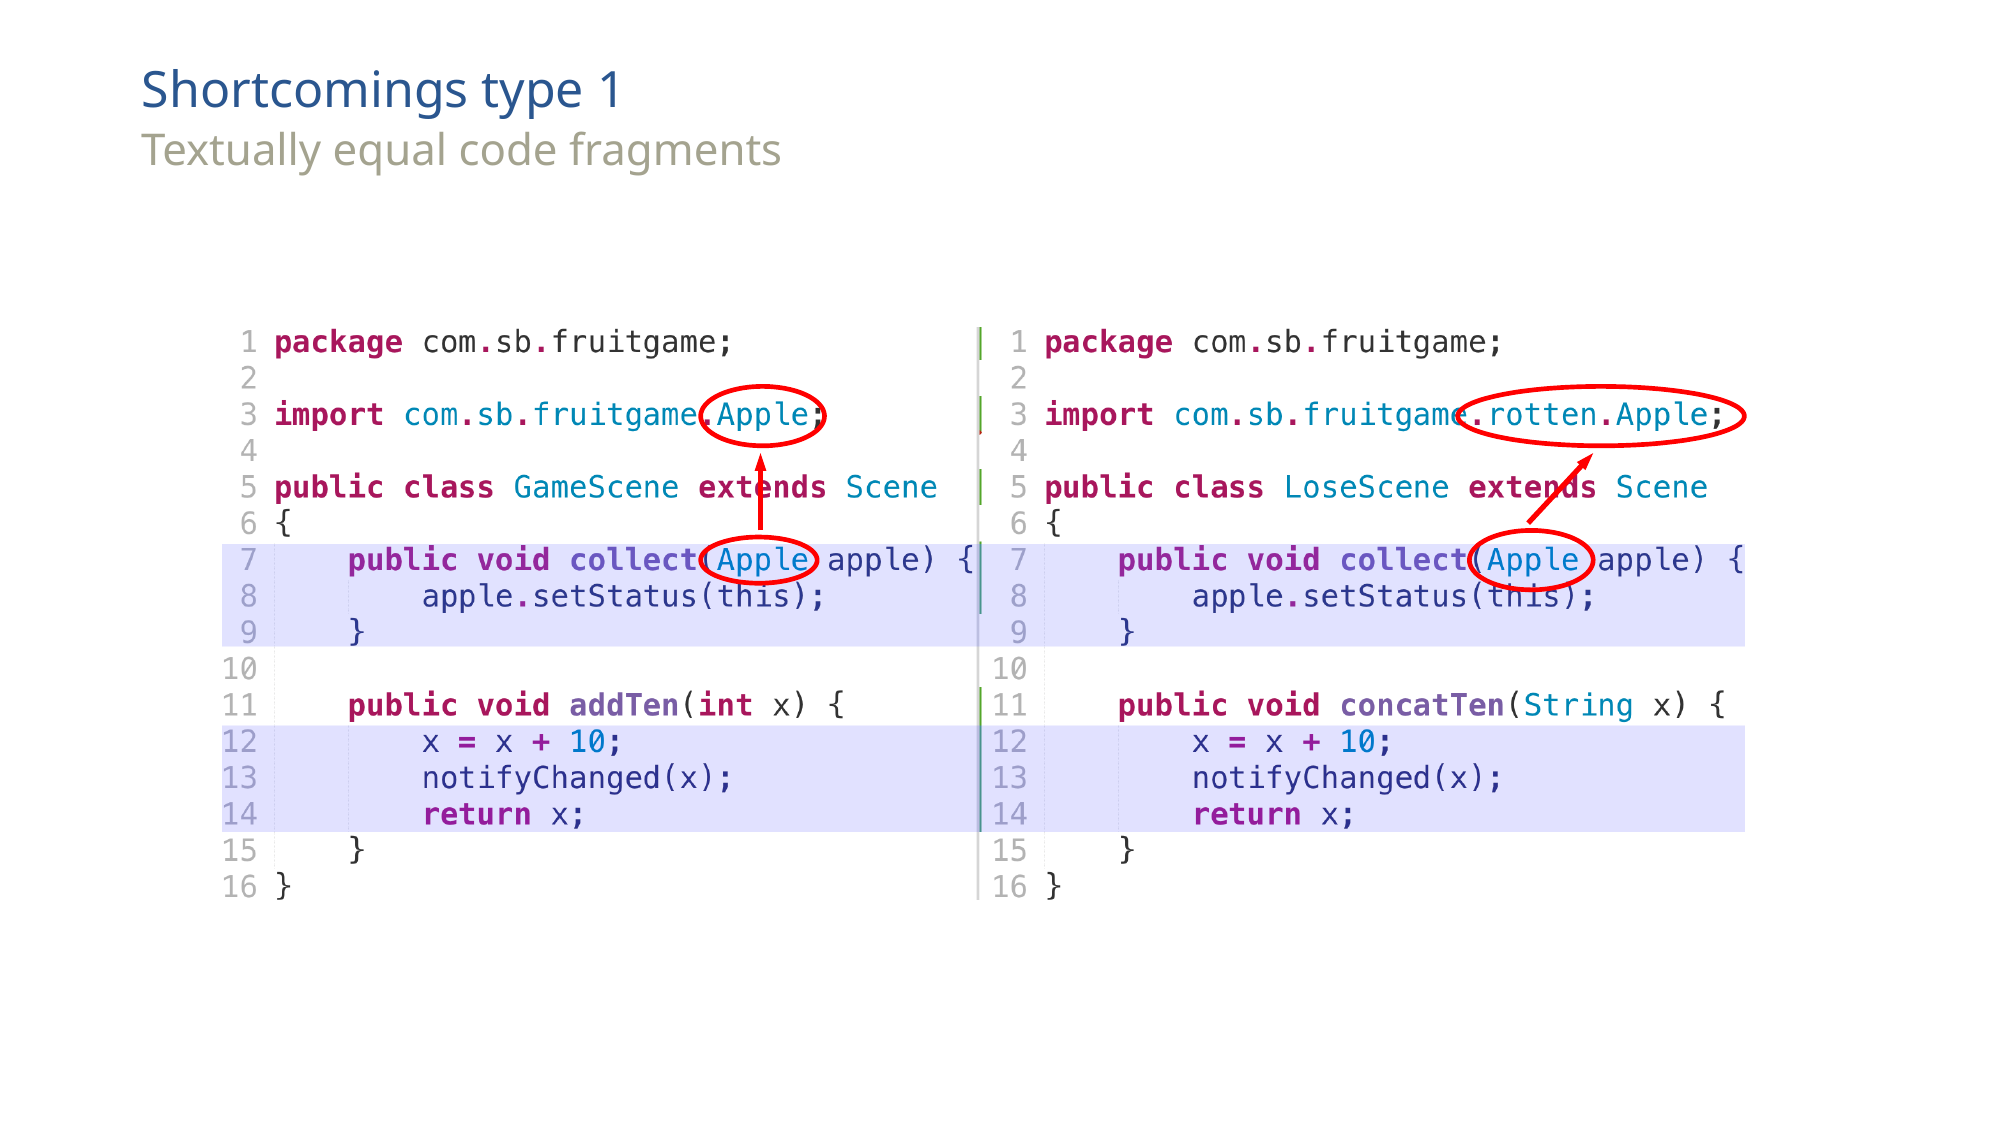

Shortcomings type 1
Textually equal code fragments